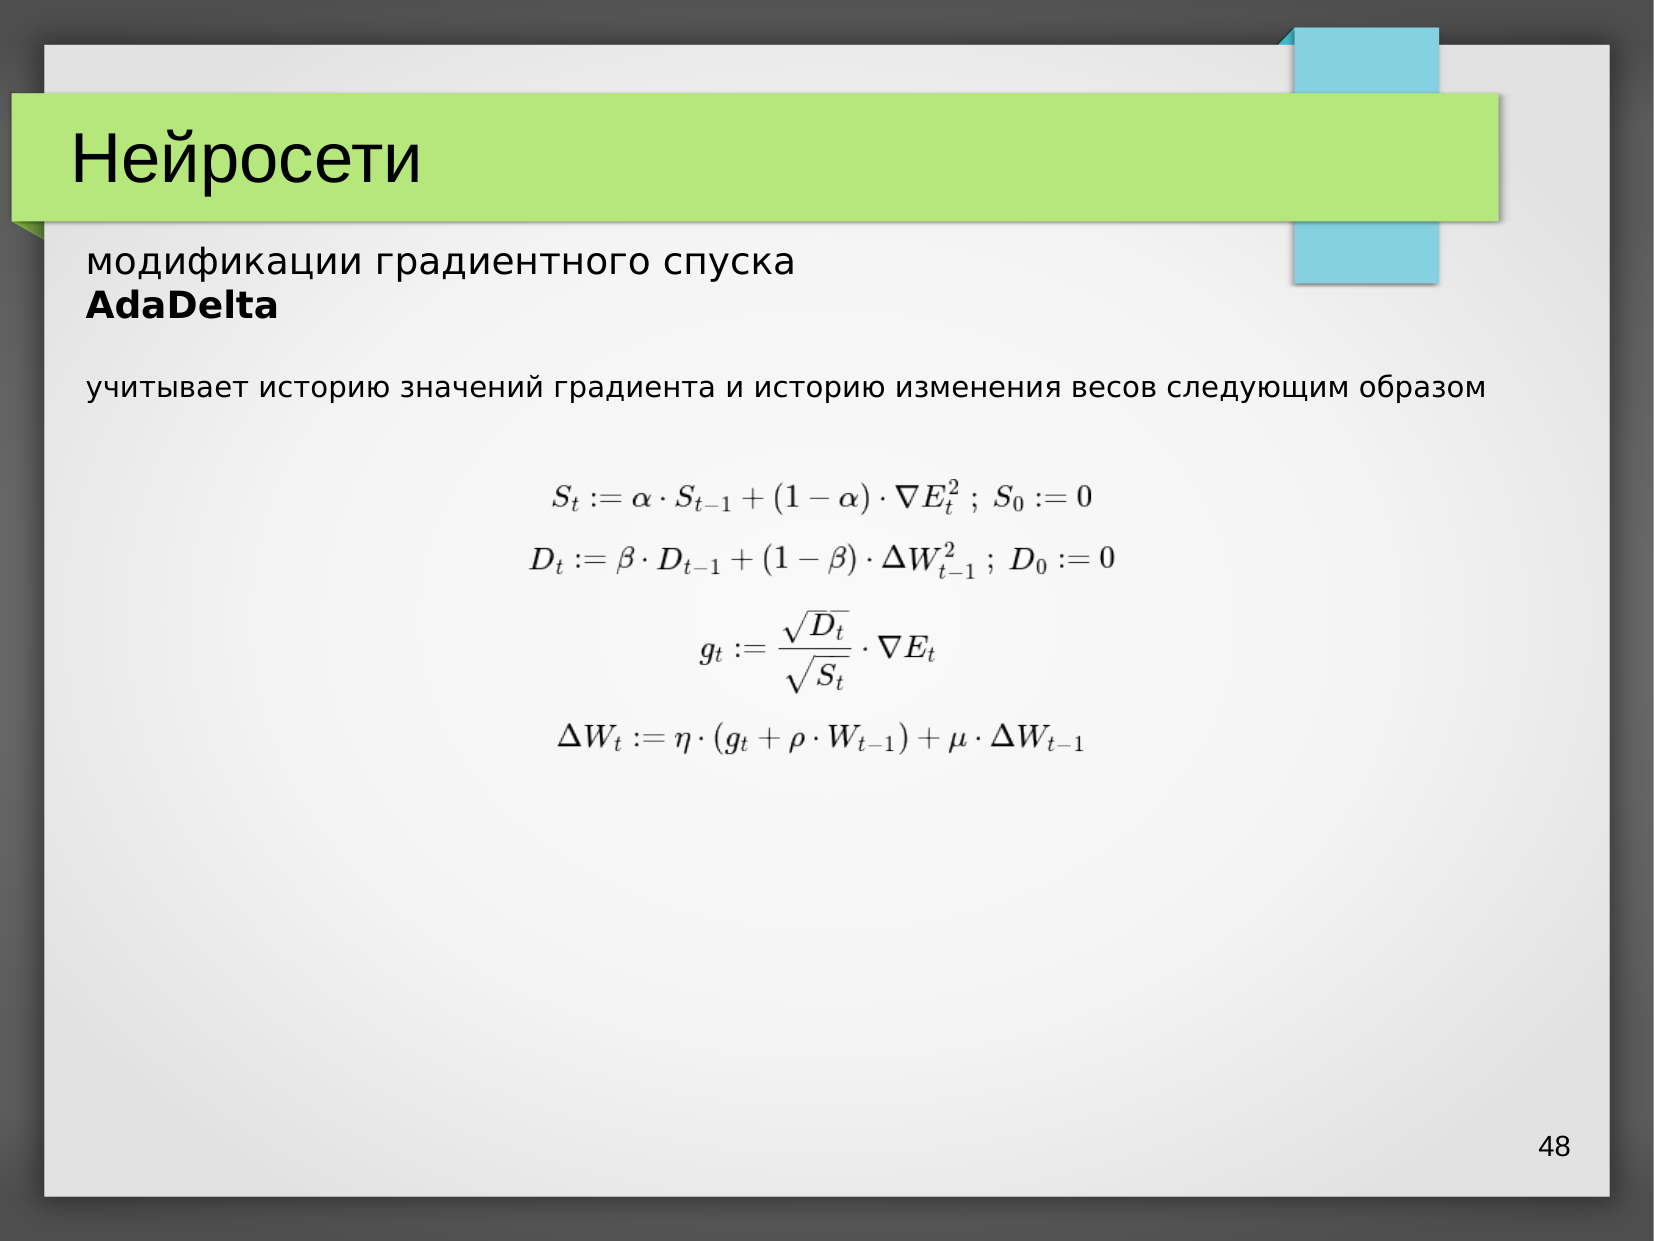

# Нейросети
модификации градиентного спуска
AdaDelta
учитывает историю значений градиента и историю изменения весов следующим образом
48